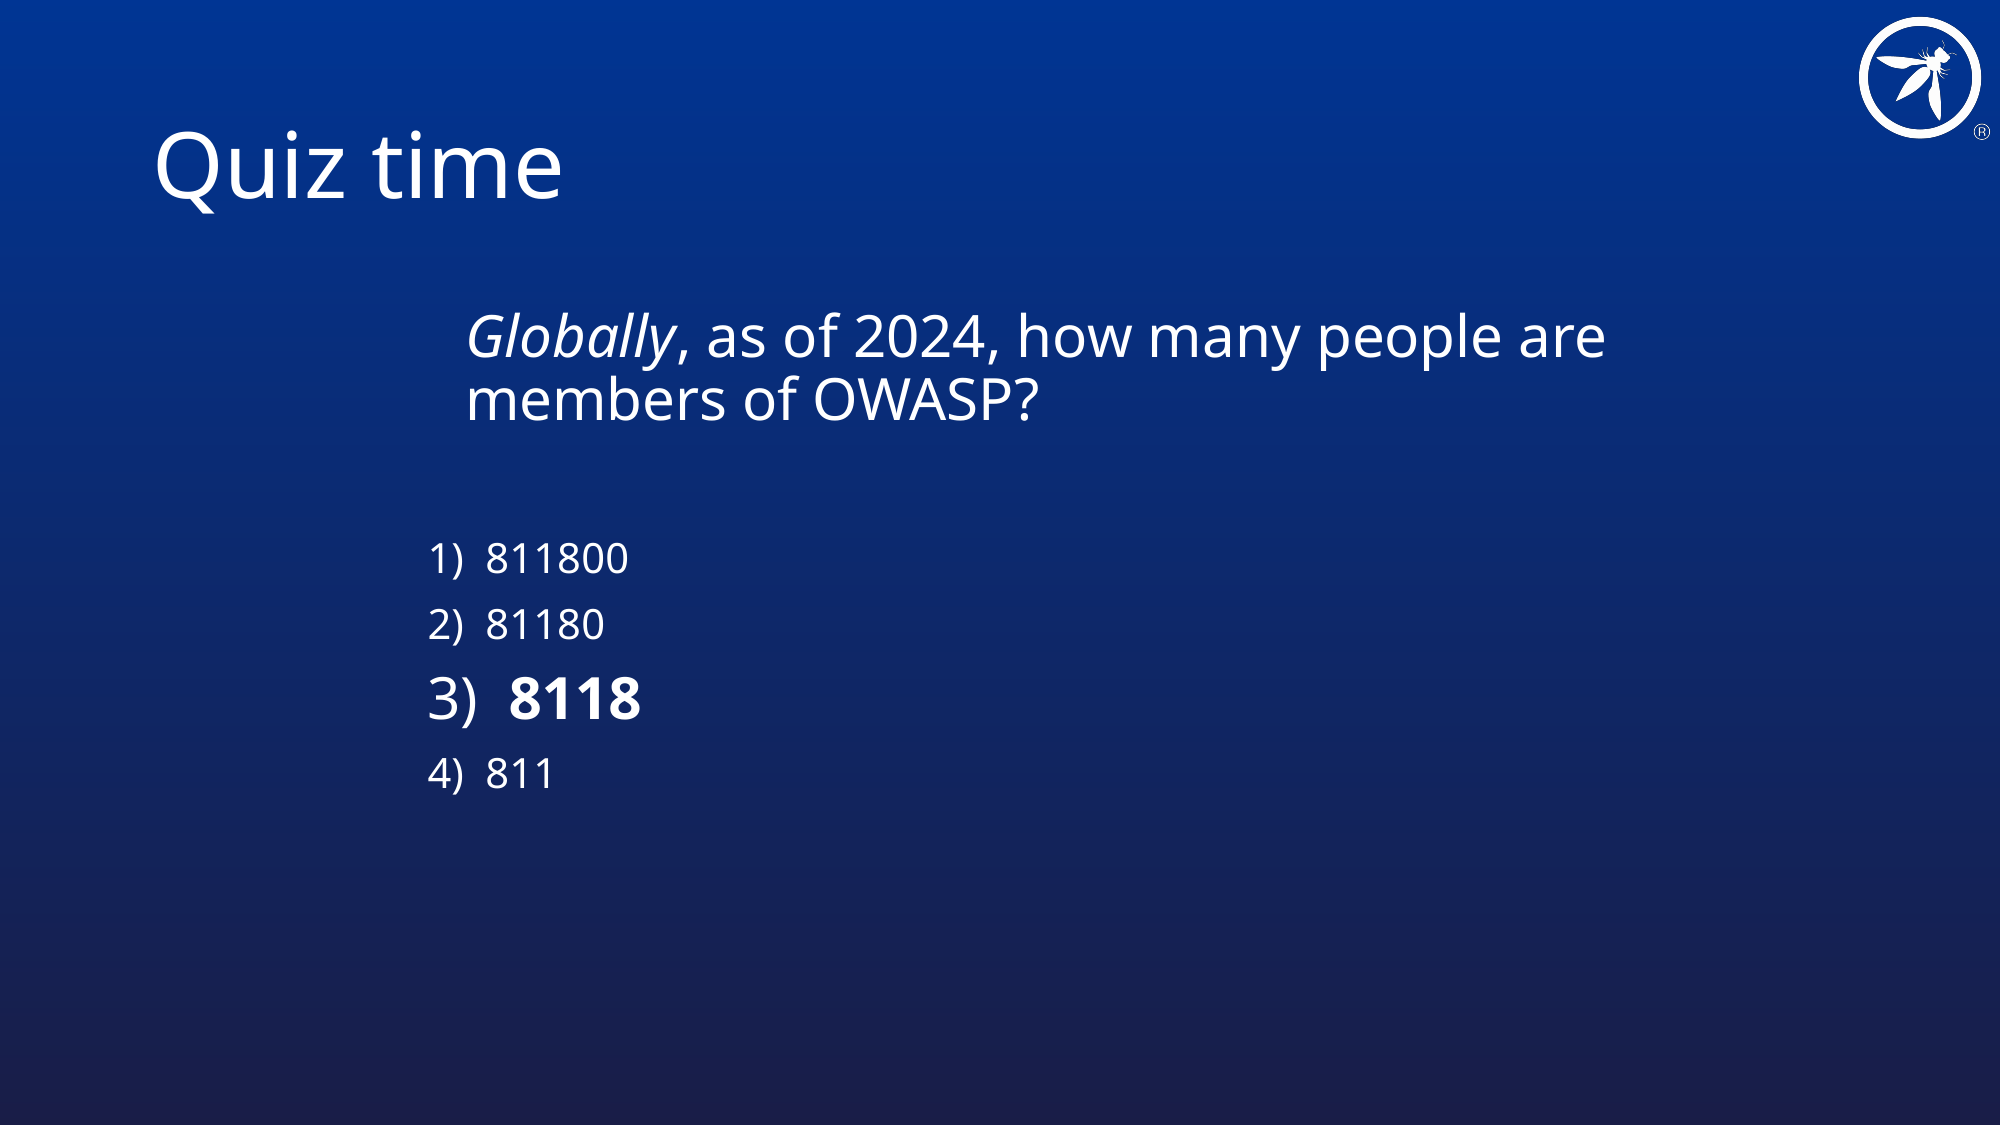

# Quiz time
Globally, as of 2024, how many people are members of OWASP?
 811800
 81180
 8118
 811